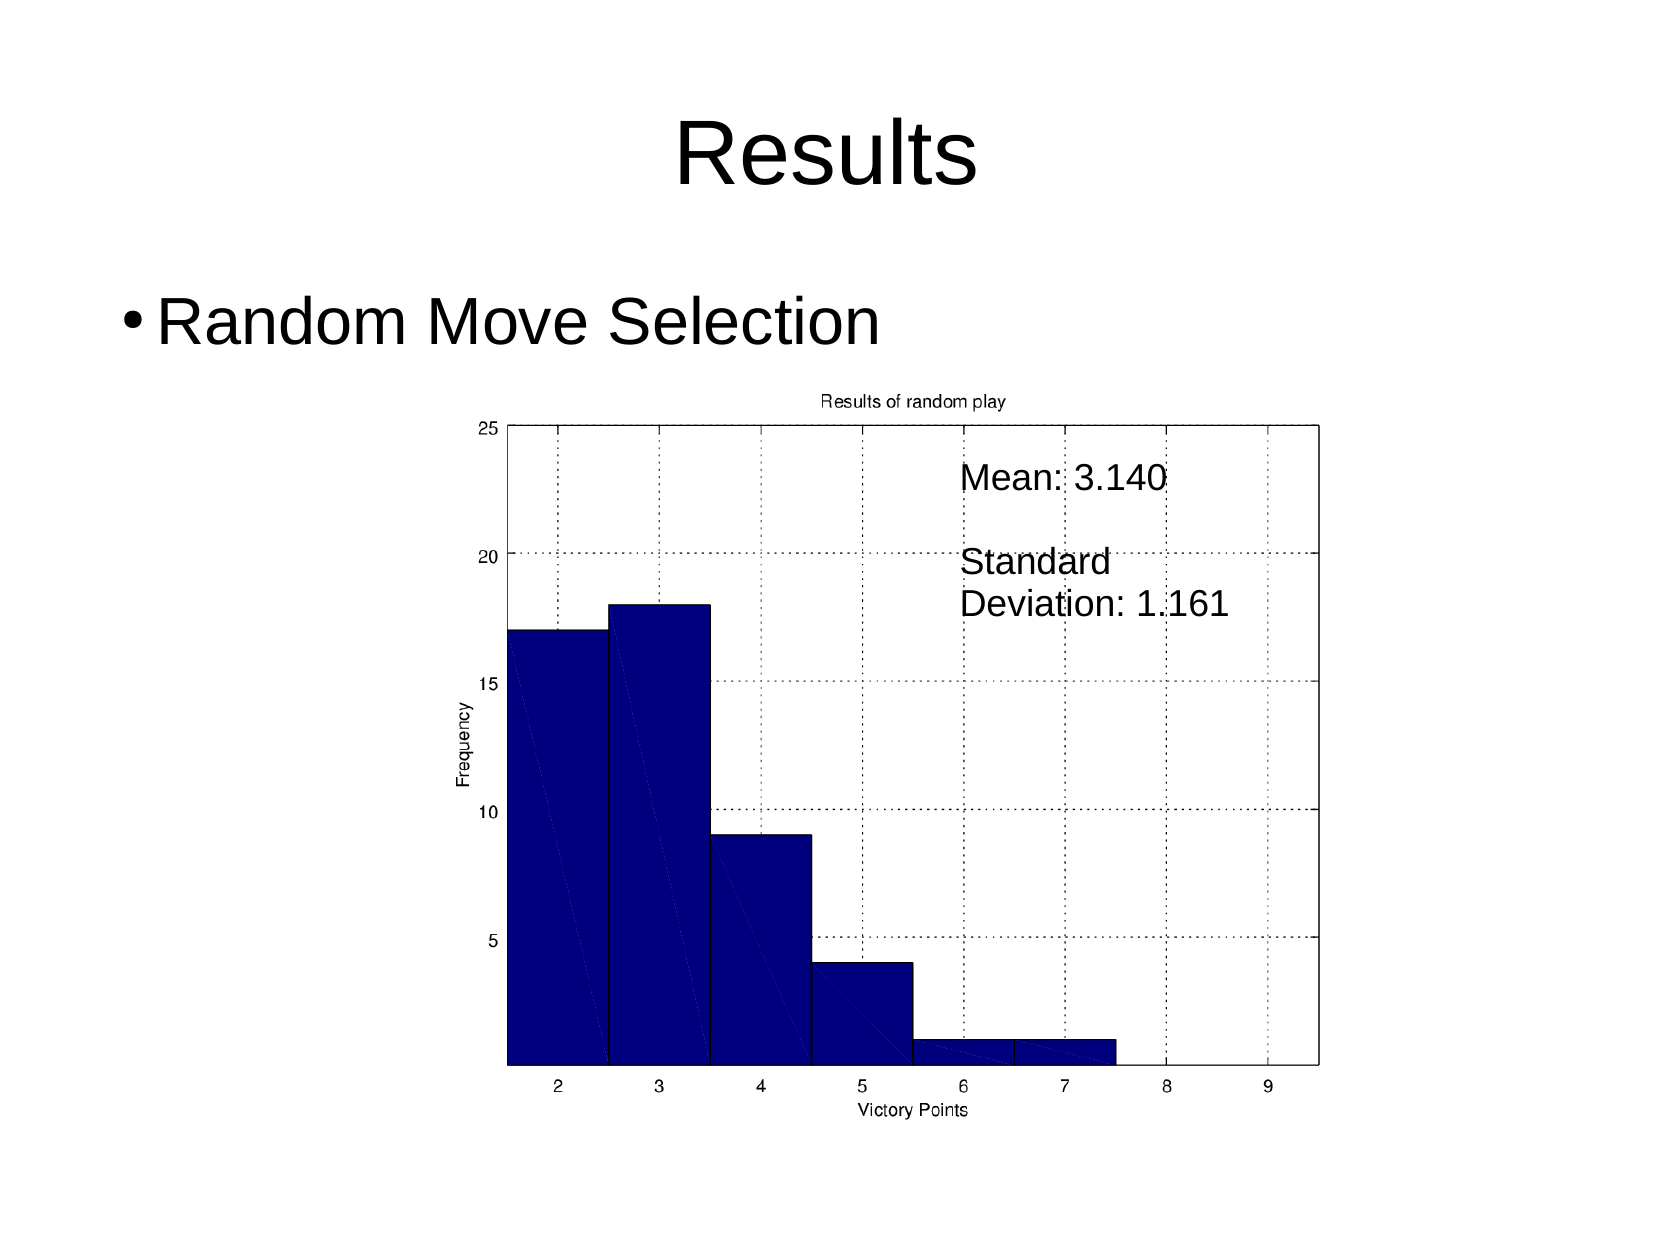

# Results
Random Move Selection
Mean: 3.140
Standard
Deviation: 1.161